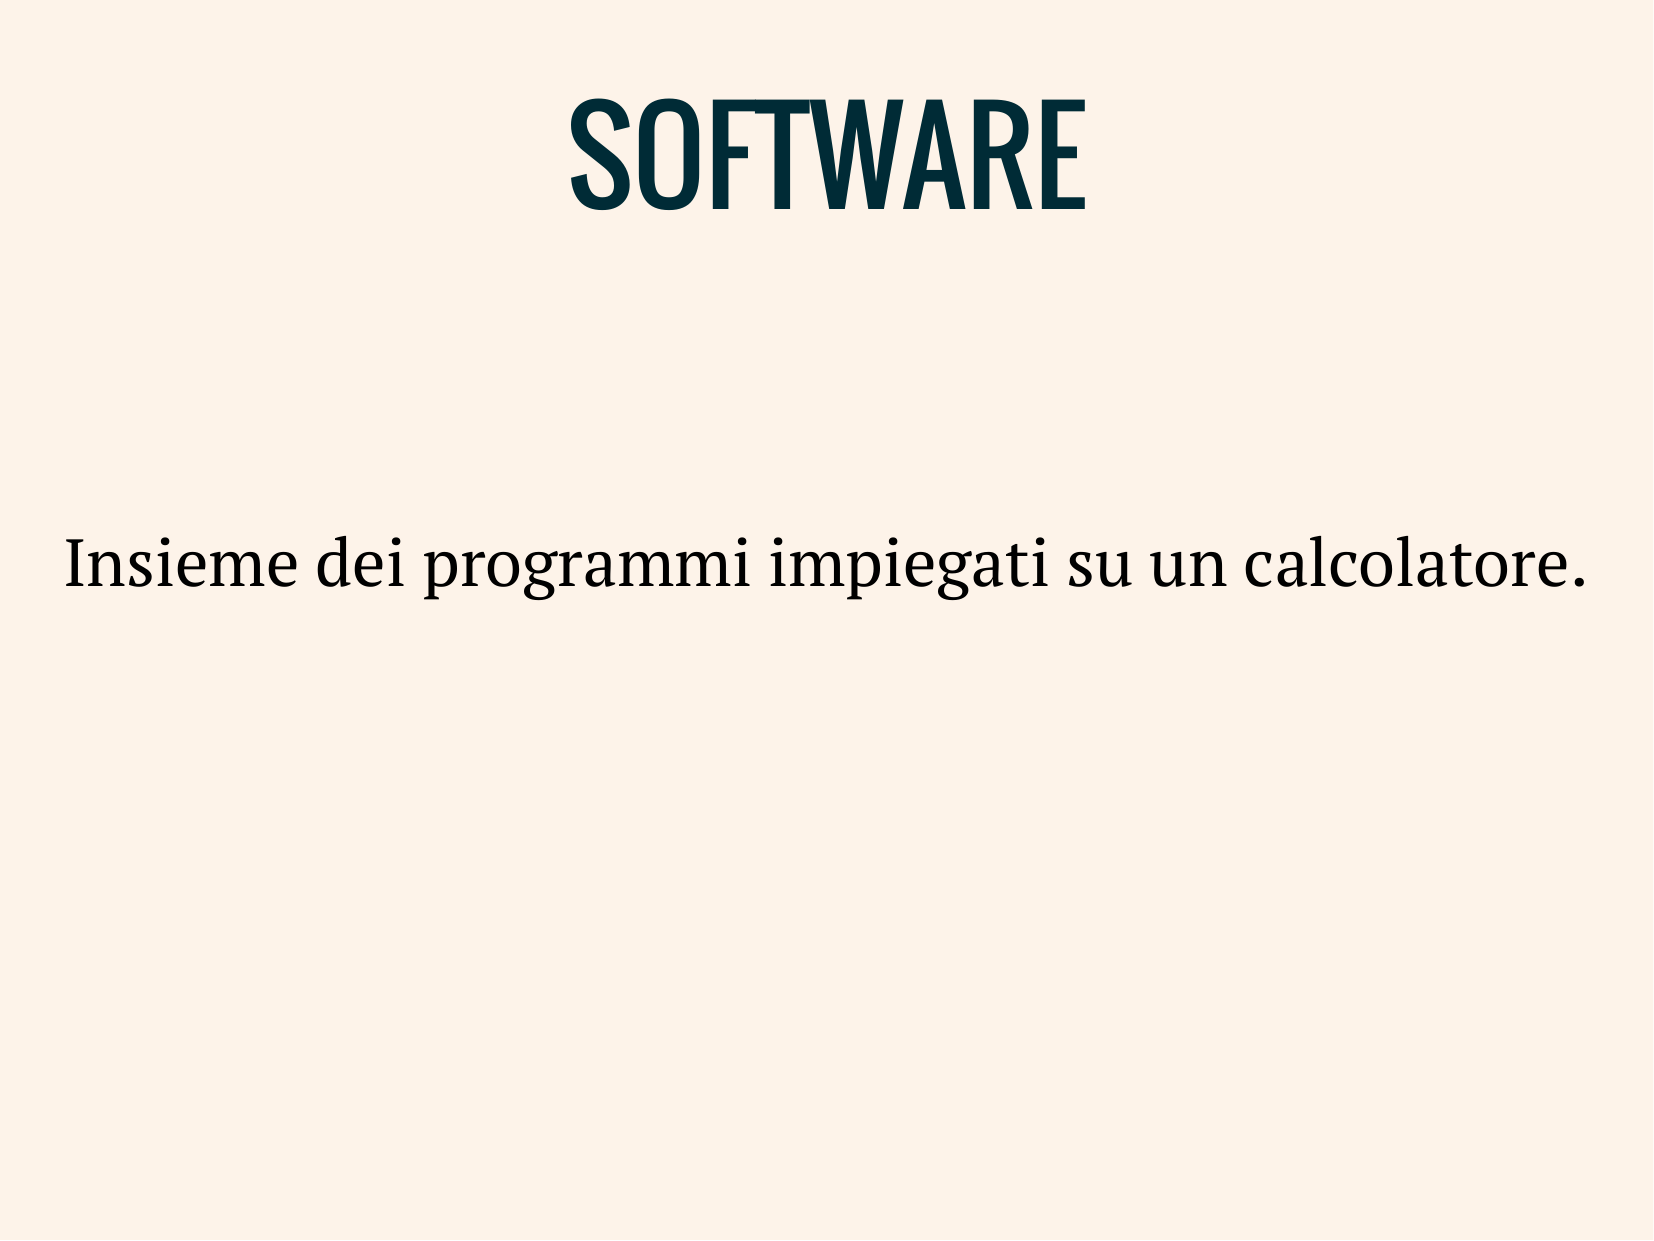

# Software
Insieme dei programmi impiegati su un calcolatore.